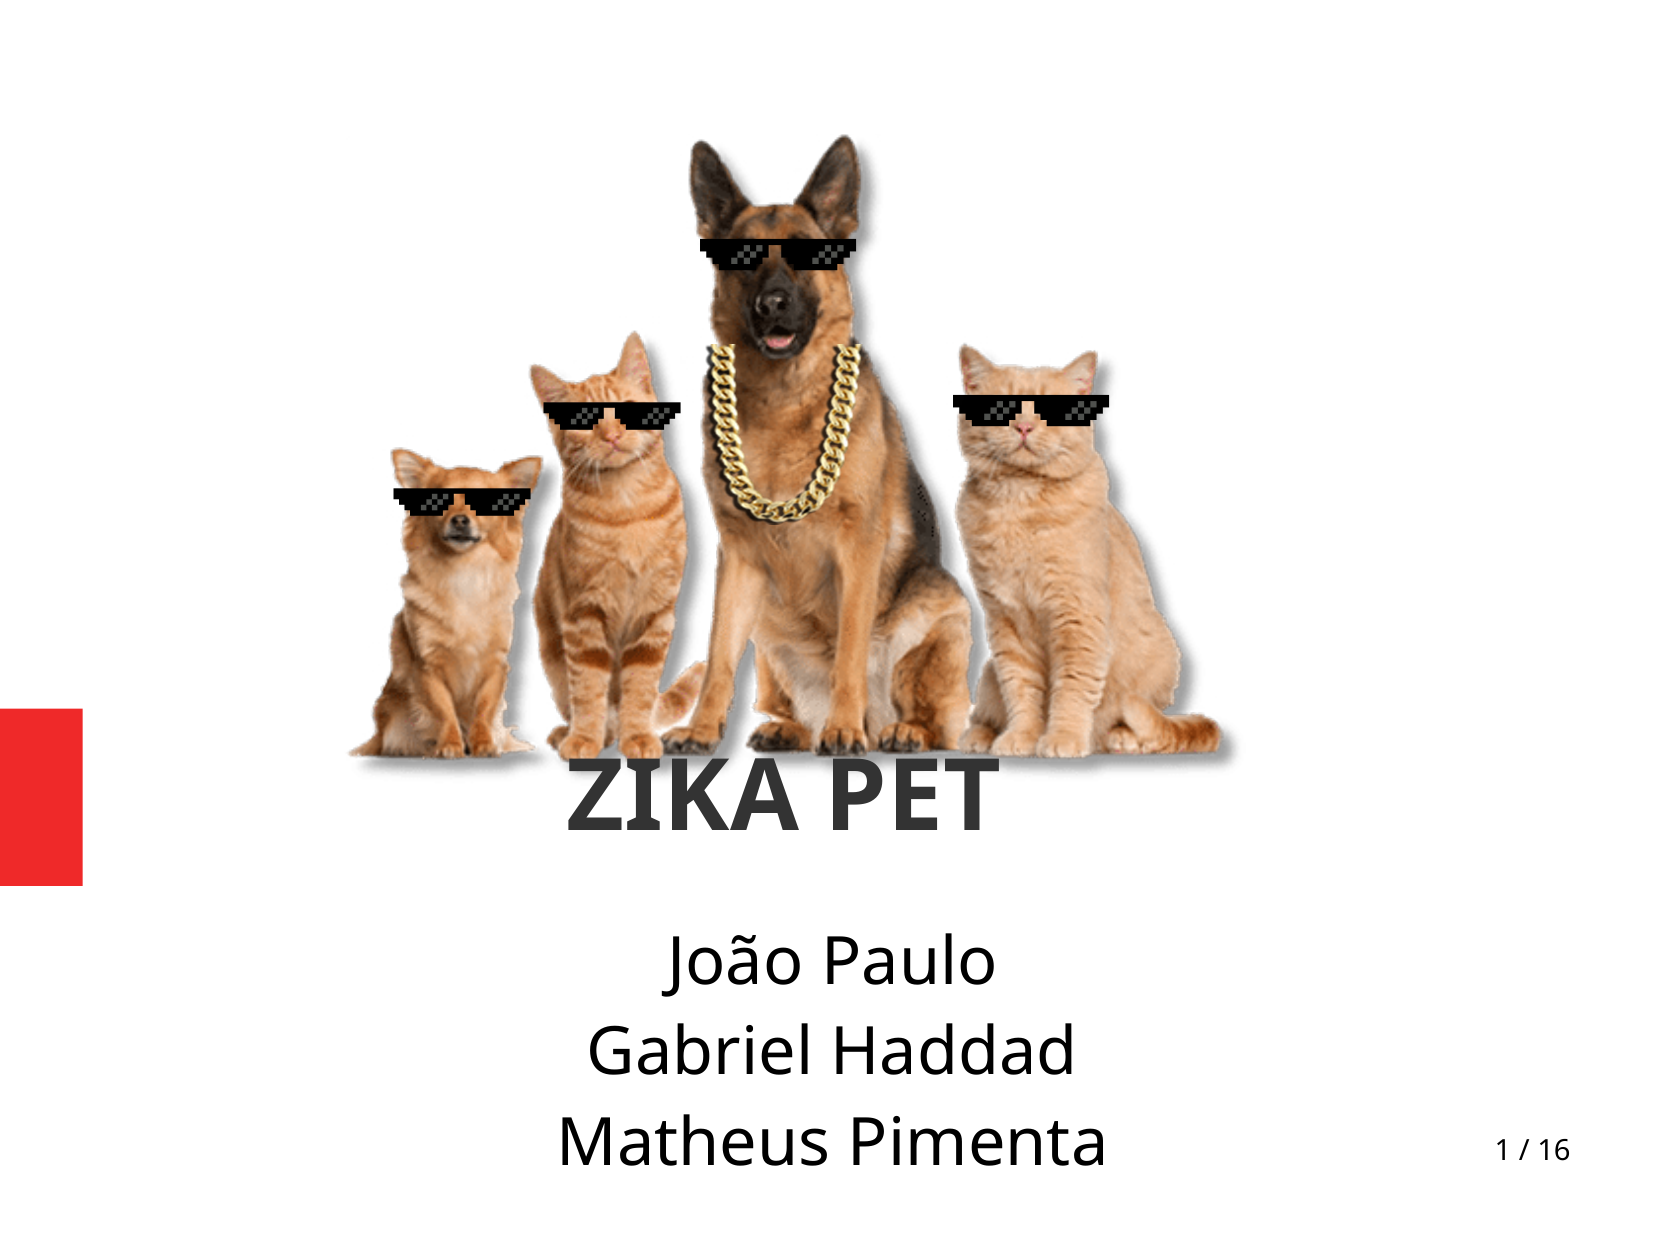

# ZIKA PET
João Paulo
Gabriel Haddad
Matheus Pimenta
1